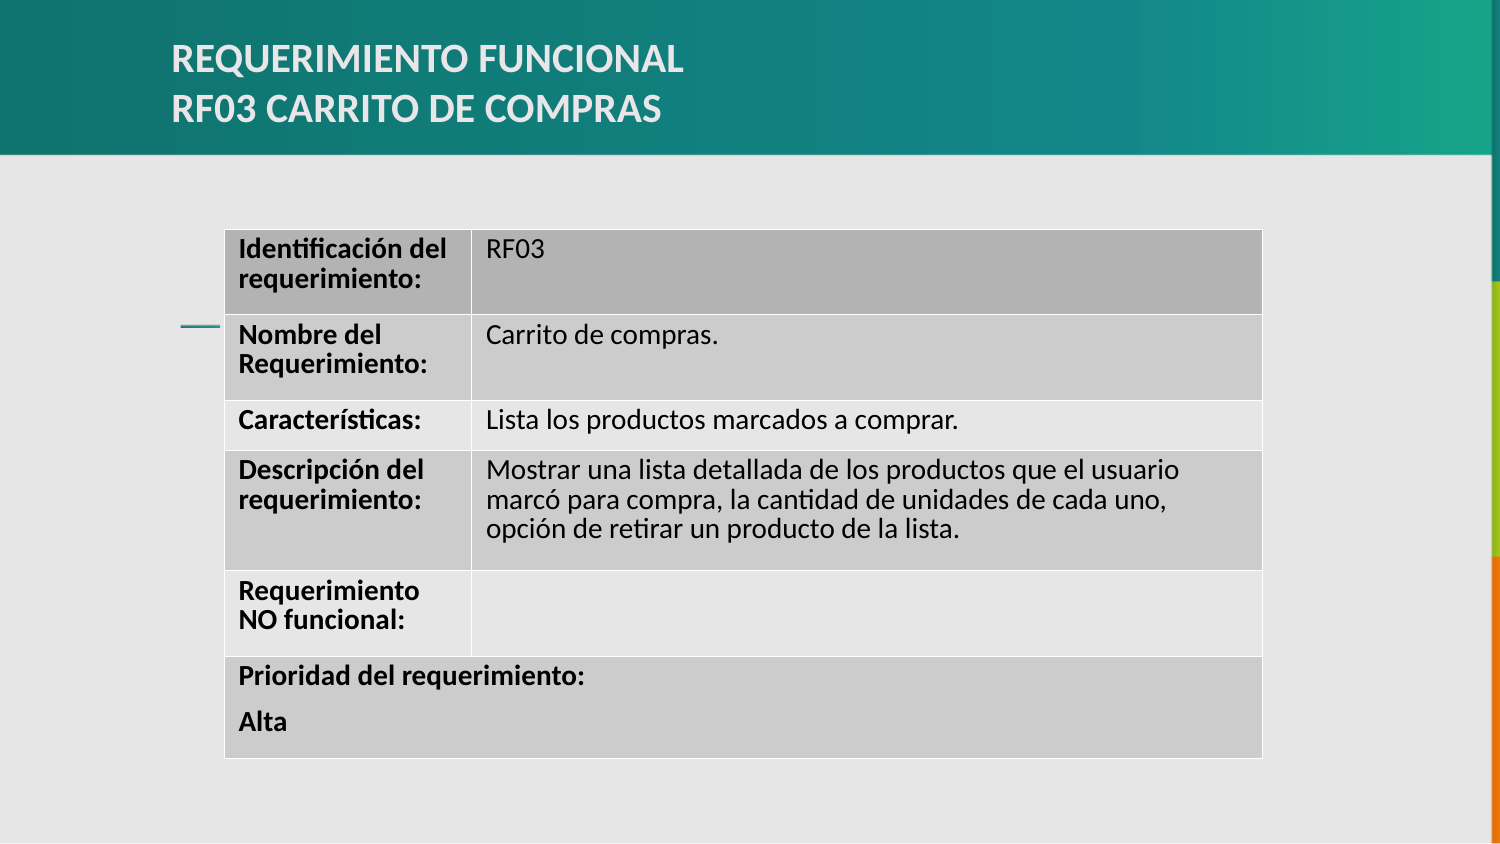

REQUERIMIENTO FUNCIONAL
RF03 CARRITO DE COMPRAS
| Identificación del requerimiento: | RF03 |
| --- | --- |
| Nombre del Requerimiento: | Carrito de compras. |
| Características: | Lista los productos marcados a comprar. |
| Descripción del requerimiento: | Mostrar una lista detallada de los productos que el usuario marcó para compra, la cantidad de unidades de cada uno, opción de retirar un producto de la lista. |
| Requerimiento NO funcional: | |
| Prioridad del requerimiento: Alta | |